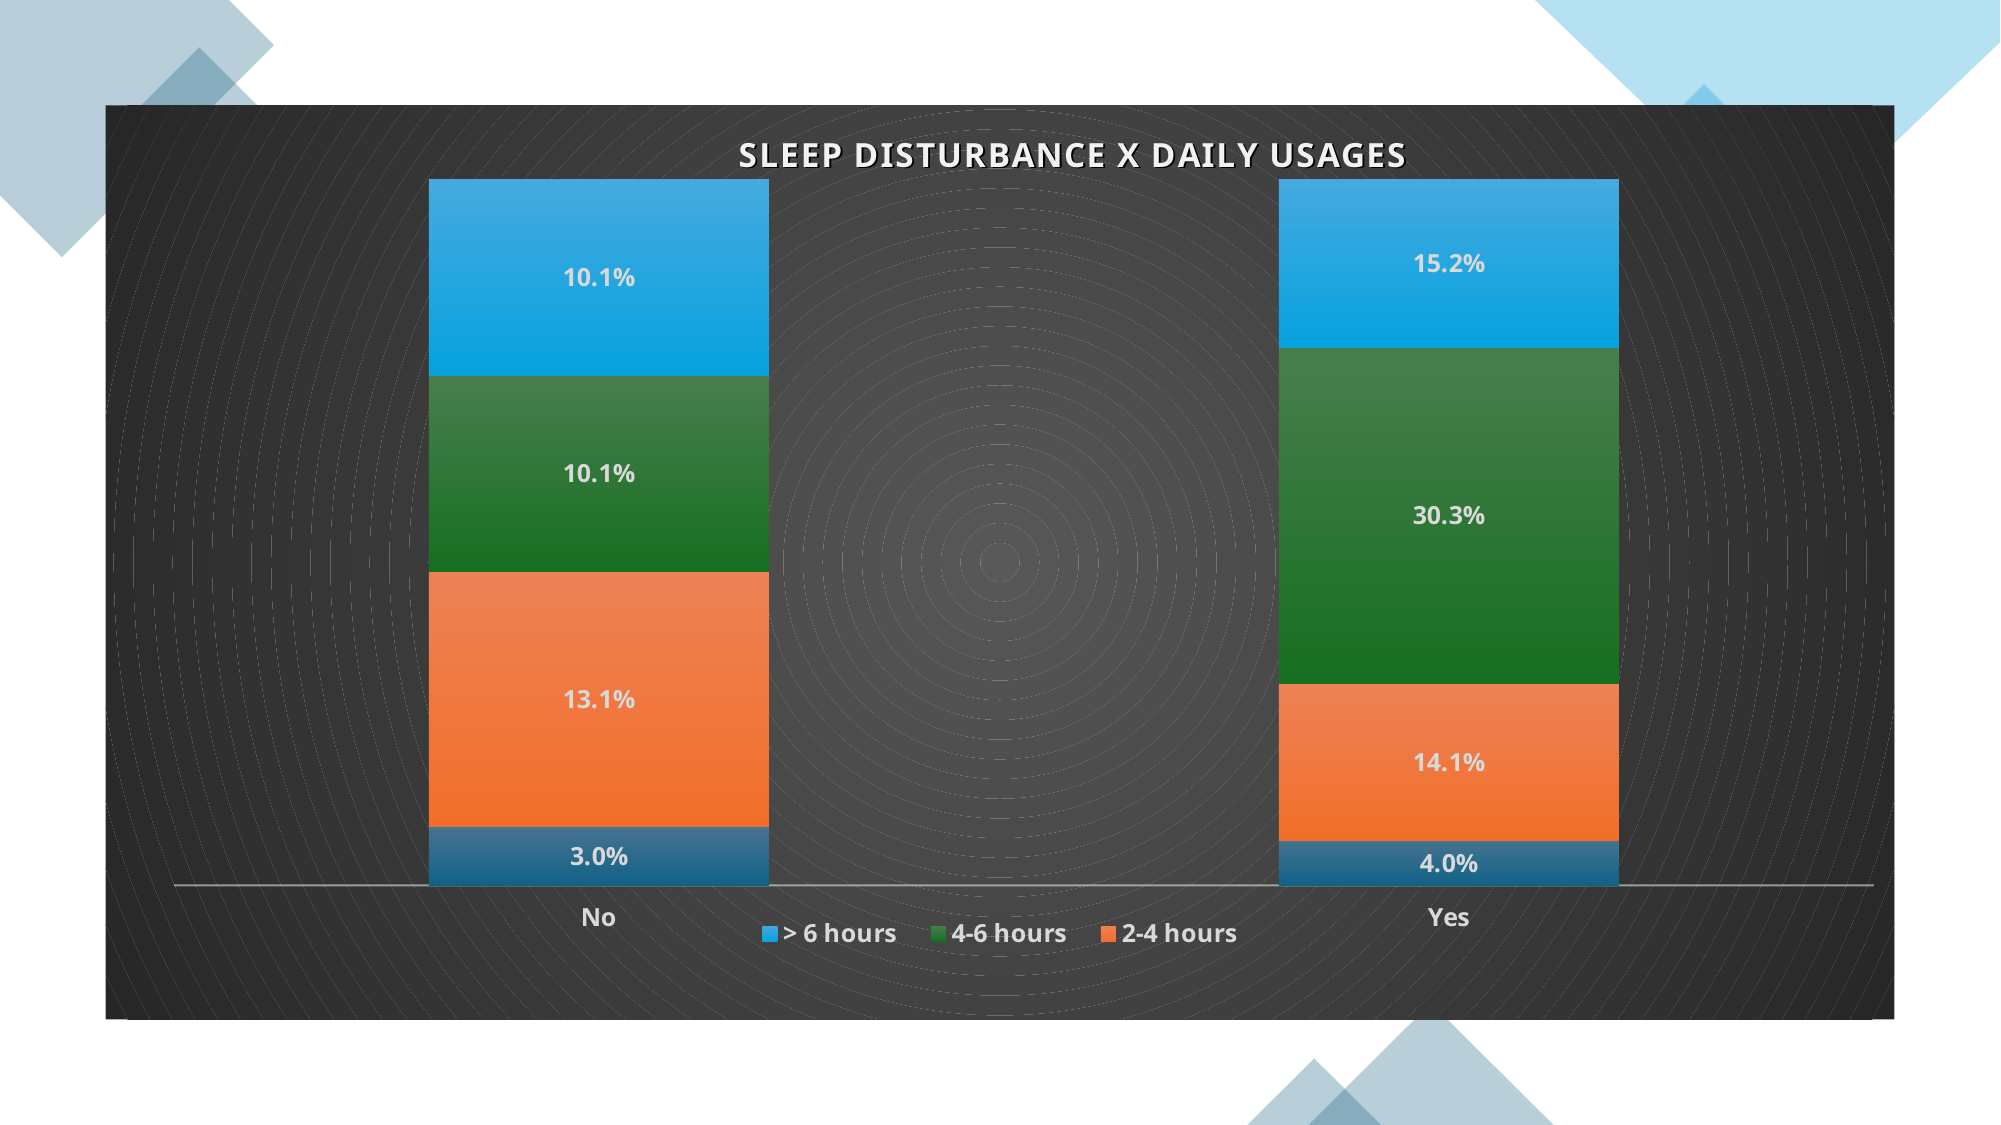

### Chart: SLEEP DISTURBANCE X DAILY USAGES
| Category | < 2 hours | 2-4 hours | 4-6 hours | > 6 hours |
|---|---|---|---|---|
| No | 0.0303030303030303 | 0.131313131313131 | 0.101010101010101 | 0.101010101010101 |
| Yes | 0.0404040404040404 | 0.141414141414141 | 0.303030303030303 | 0.151515151515152 |